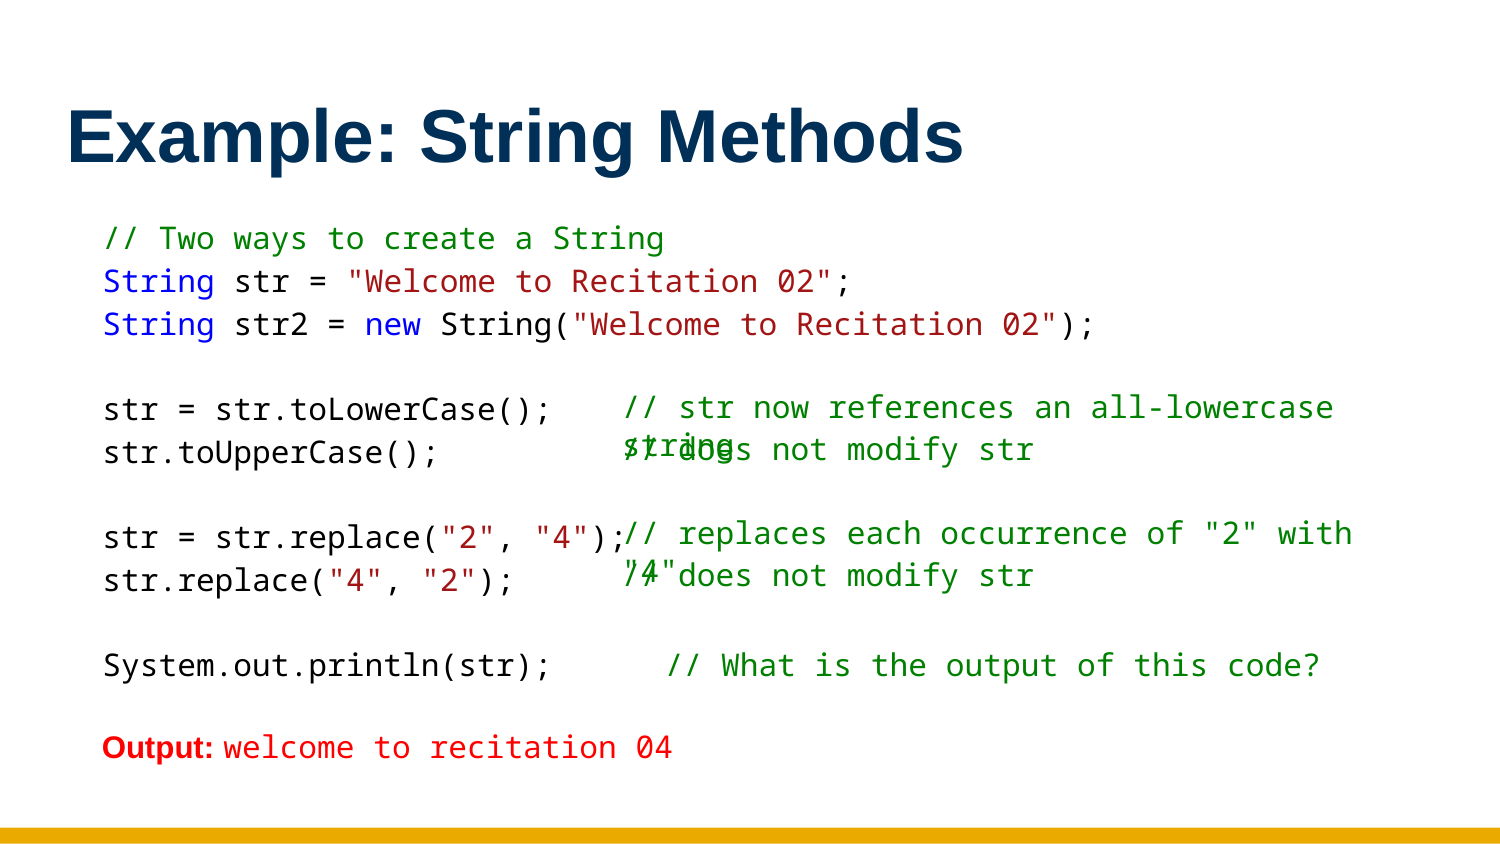

Example: String Methods
# // Two ways to create a String
String str = "Welcome to Recitation 02";
String str2 = new String("Welcome to Recitation 02");
str = str.toLowerCase();
str.toUpperCase();
str = str.replace("2", "4");
str.replace("4", "2");
System.out.println(str); // What is the output of this code?
// str now references an all-lowercase string
// does not modify str
// replaces each occurrence of "2" with "4"
// does not modify str
Output: welcome to recitation 04